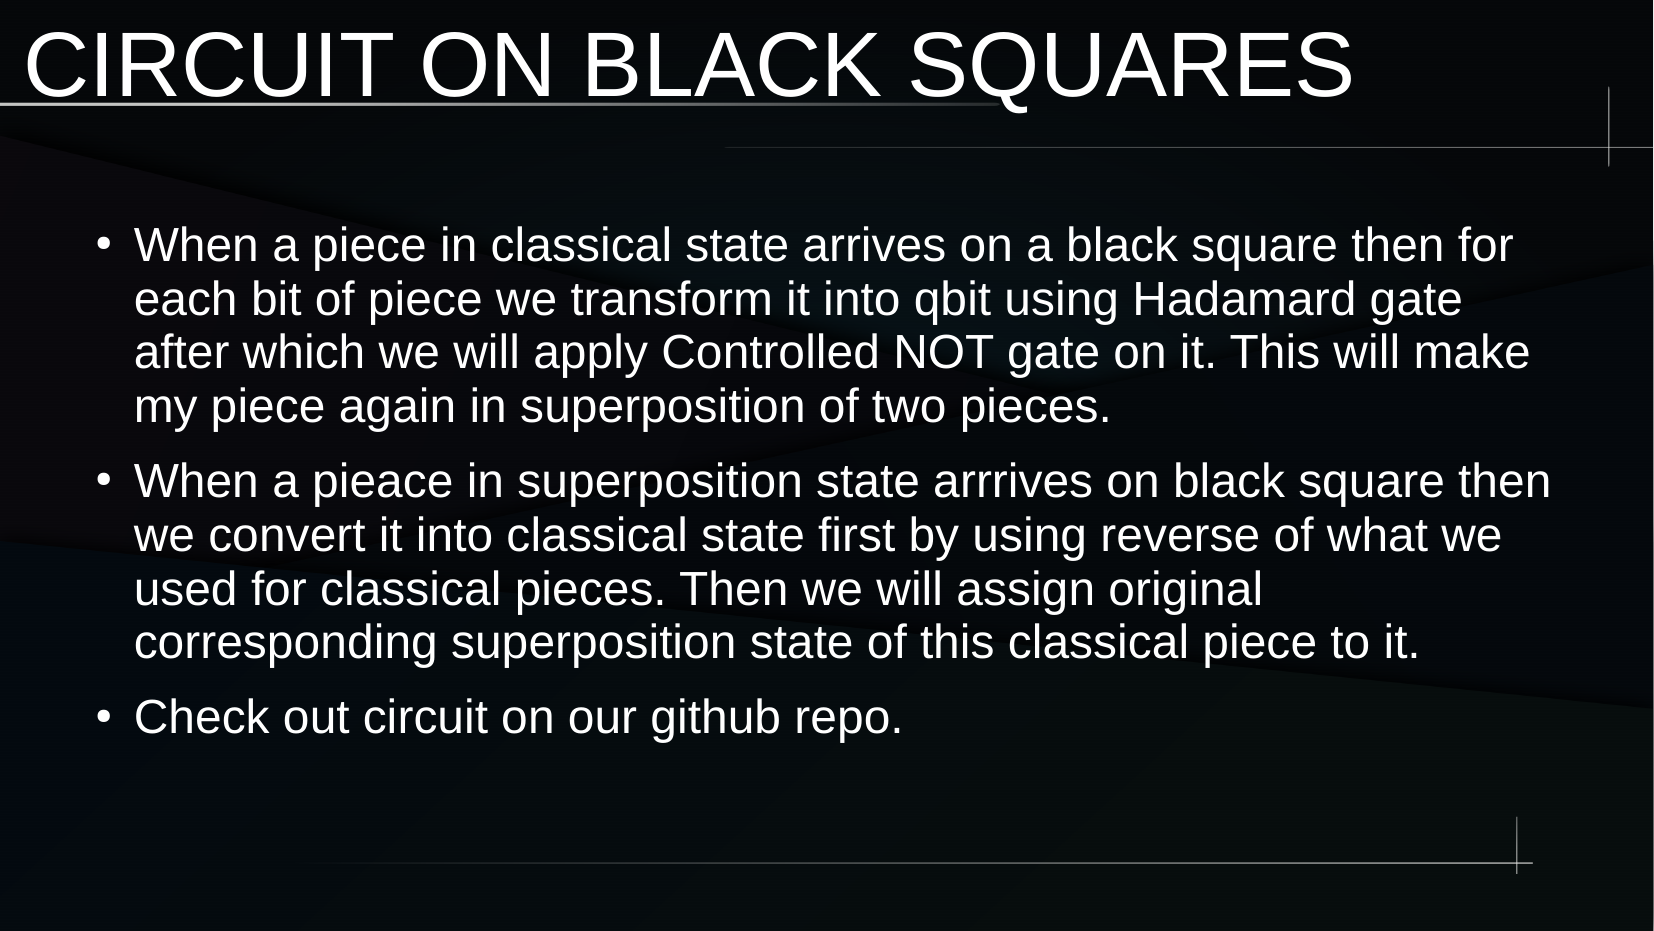

# CIRCUIT ON BLACK SQUARES
When a piece in classical state arrives on a black square then for each bit of piece we transform it into qbit using Hadamard gate after which we will apply Controlled NOT gate on it. This will make my piece again in superposition of two pieces.
When a pieace in superposition state arrrives on black square then we convert it into classical state first by using reverse of what we used for classical pieces. Then we will assign original corresponding superposition state of this classical piece to it.
Check out circuit on our github repo.